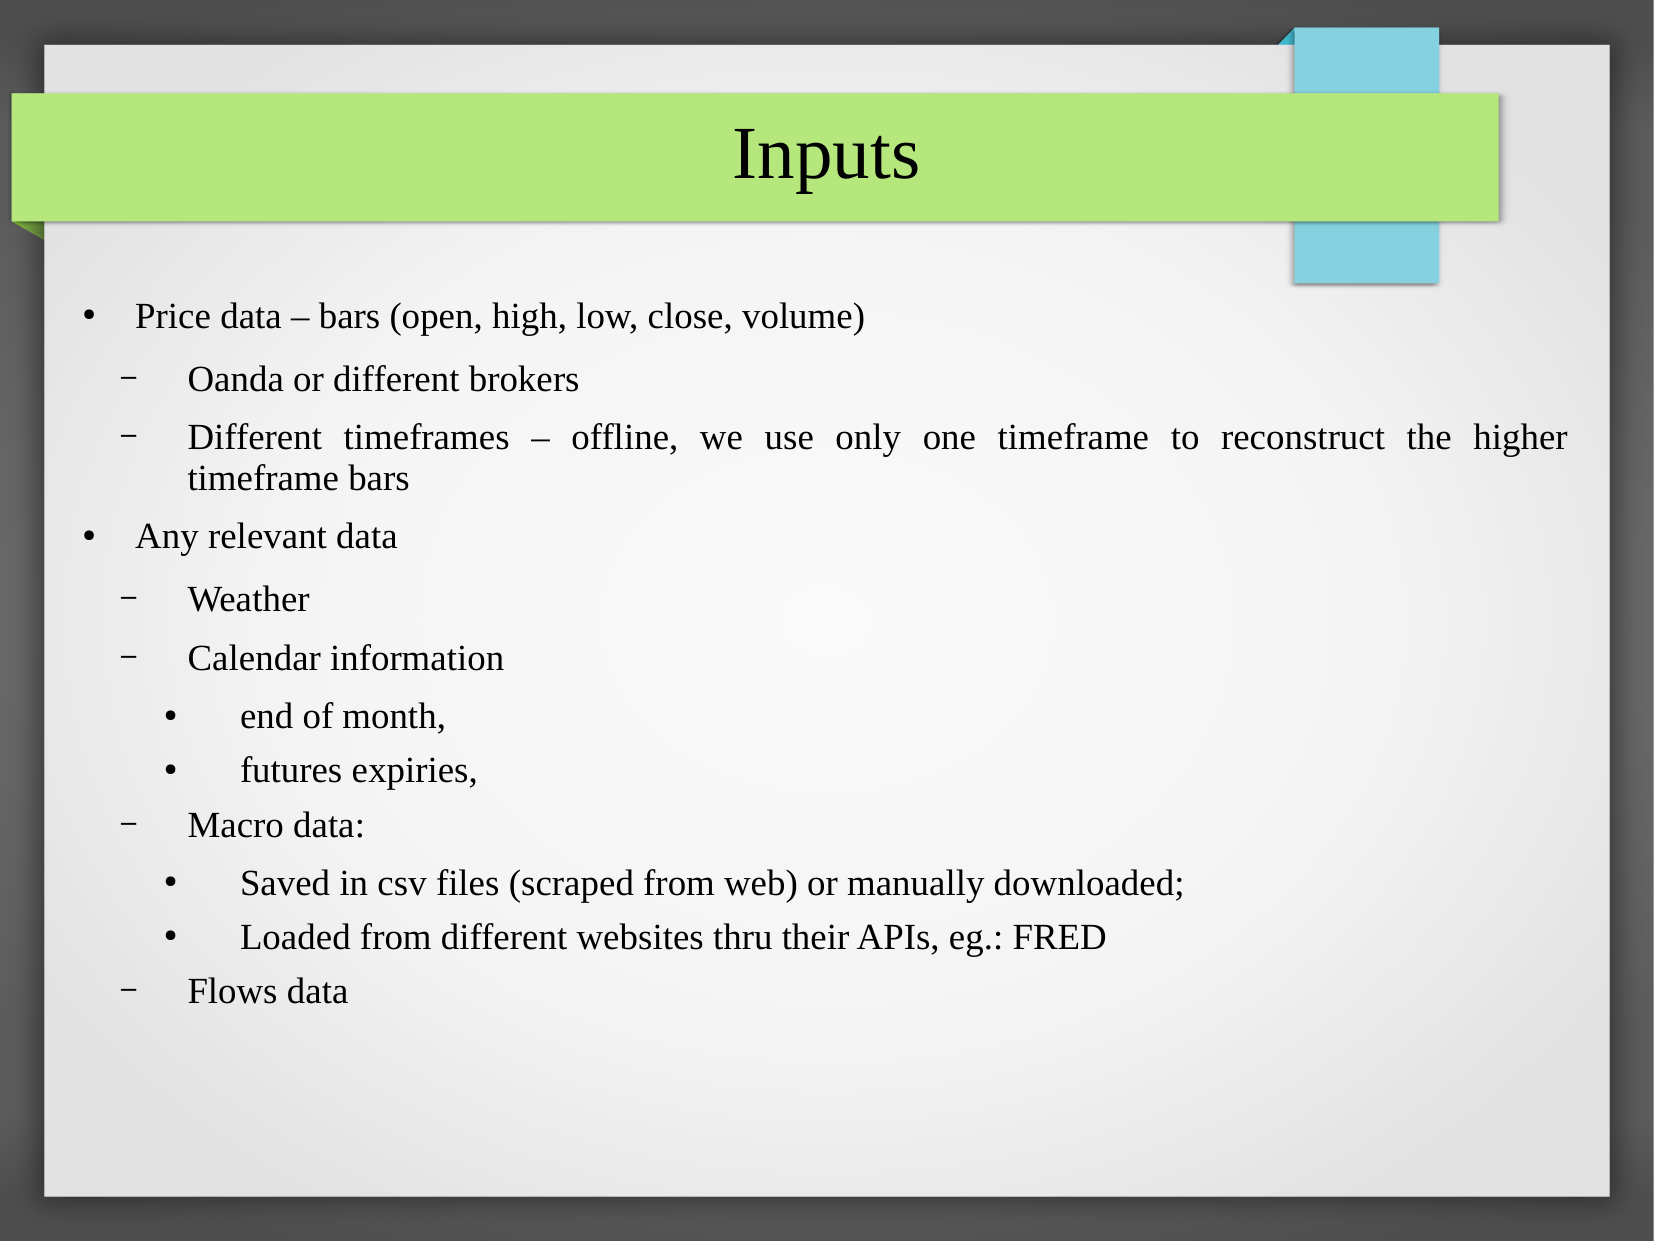

# Inputs
Price data – bars (open, high, low, close, volume)
Oanda or different brokers
Different timeframes – offline, we use only one timeframe to reconstruct the higher timeframe bars
Any relevant data
Weather
Calendar information
end of month,
futures expiries,
Macro data:
Saved in csv files (scraped from web) or manually downloaded;
Loaded from different websites thru their APIs, eg.: FRED
Flows data